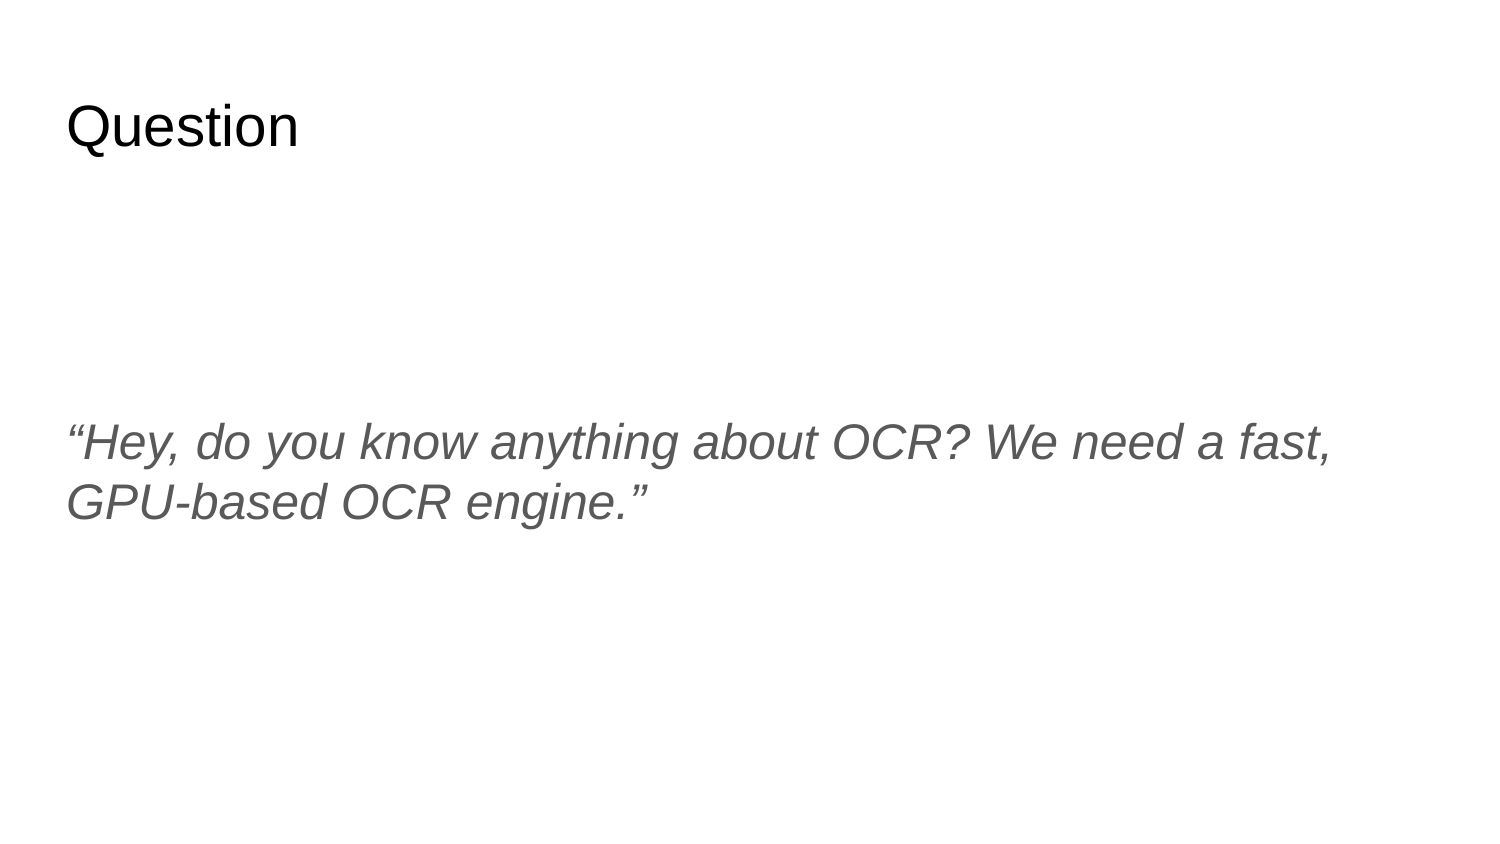

# Question
“Hey, do you know anything about OCR? We need a fast, GPU-based OCR engine.”